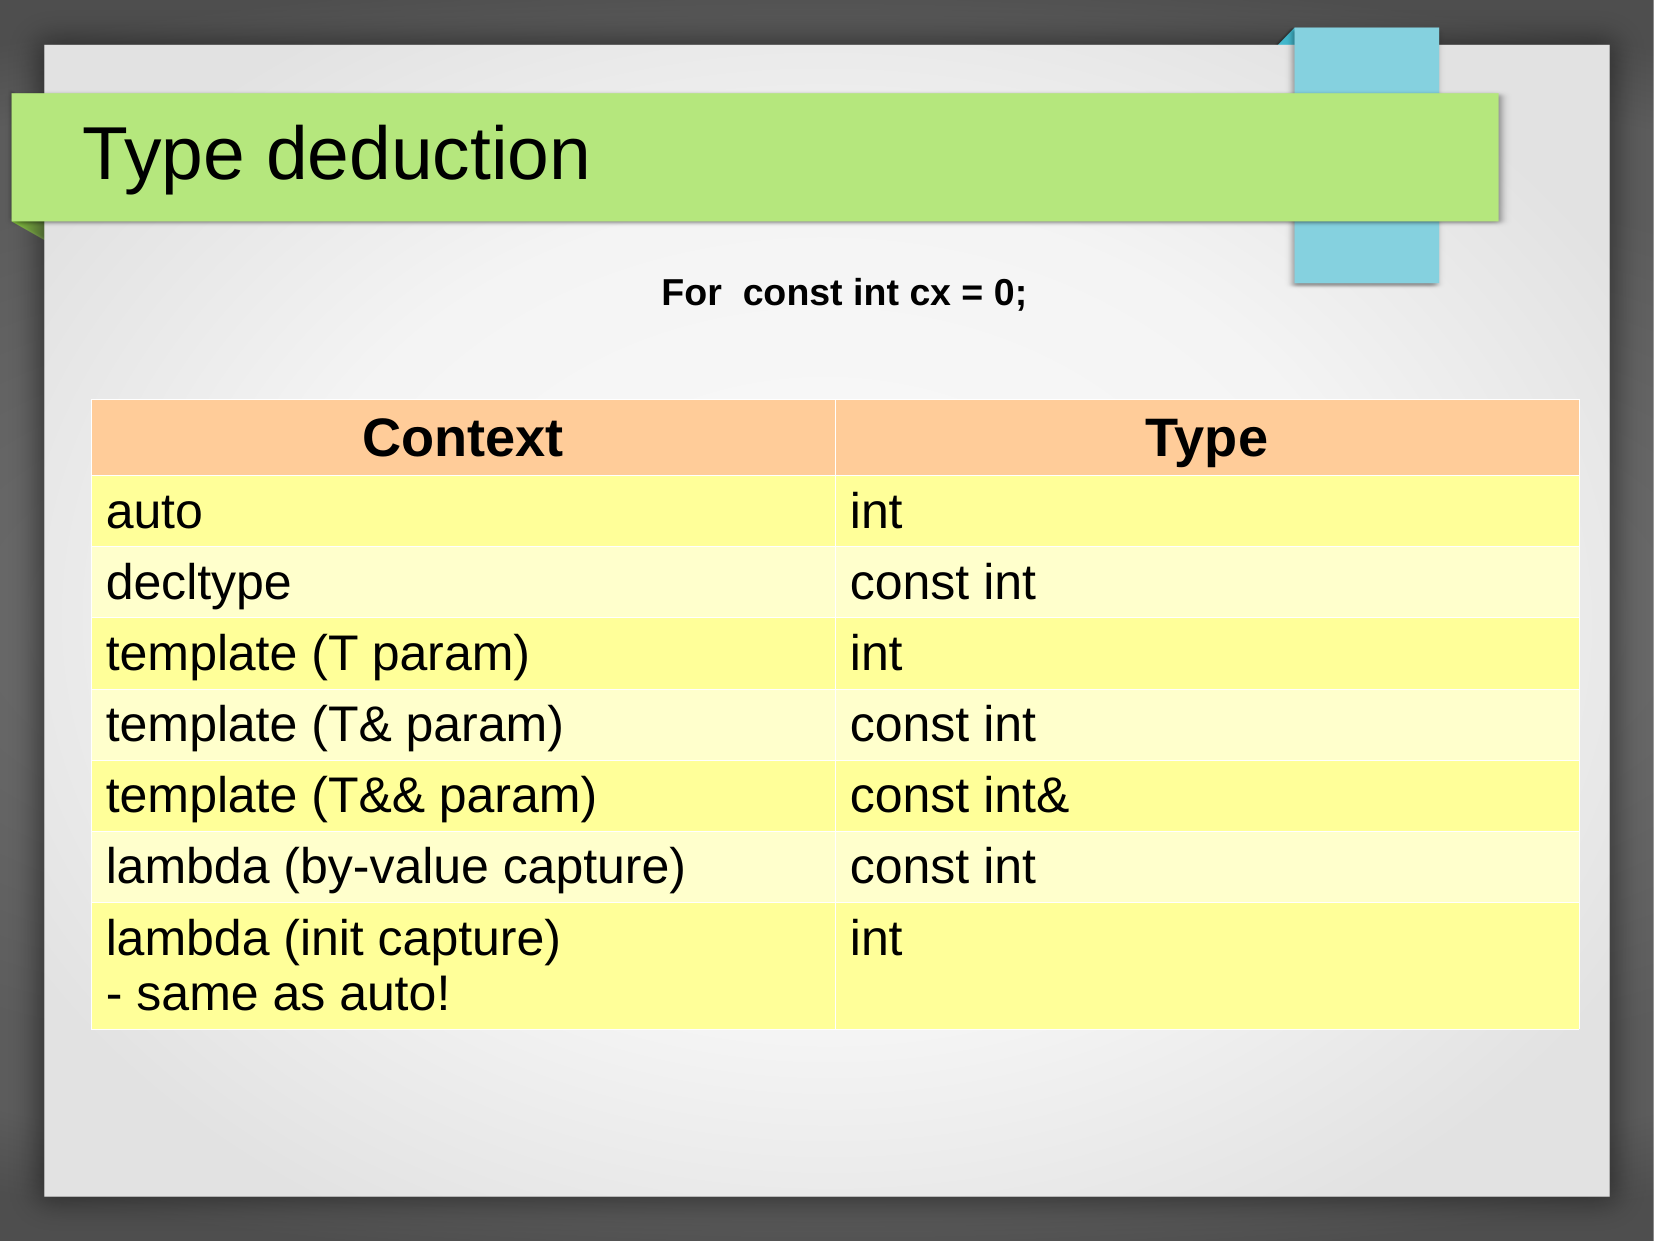

# Type deduction
For const int cx = 0;
| Context | Type |
| --- | --- |
| auto | int |
| decltype | const int |
| template (T param) | int |
| template (T& param) | const int |
| template (T&& param) | const int& |
| lambda (by-value capture) | const int |
| lambda (init capture) - same as auto! | int |